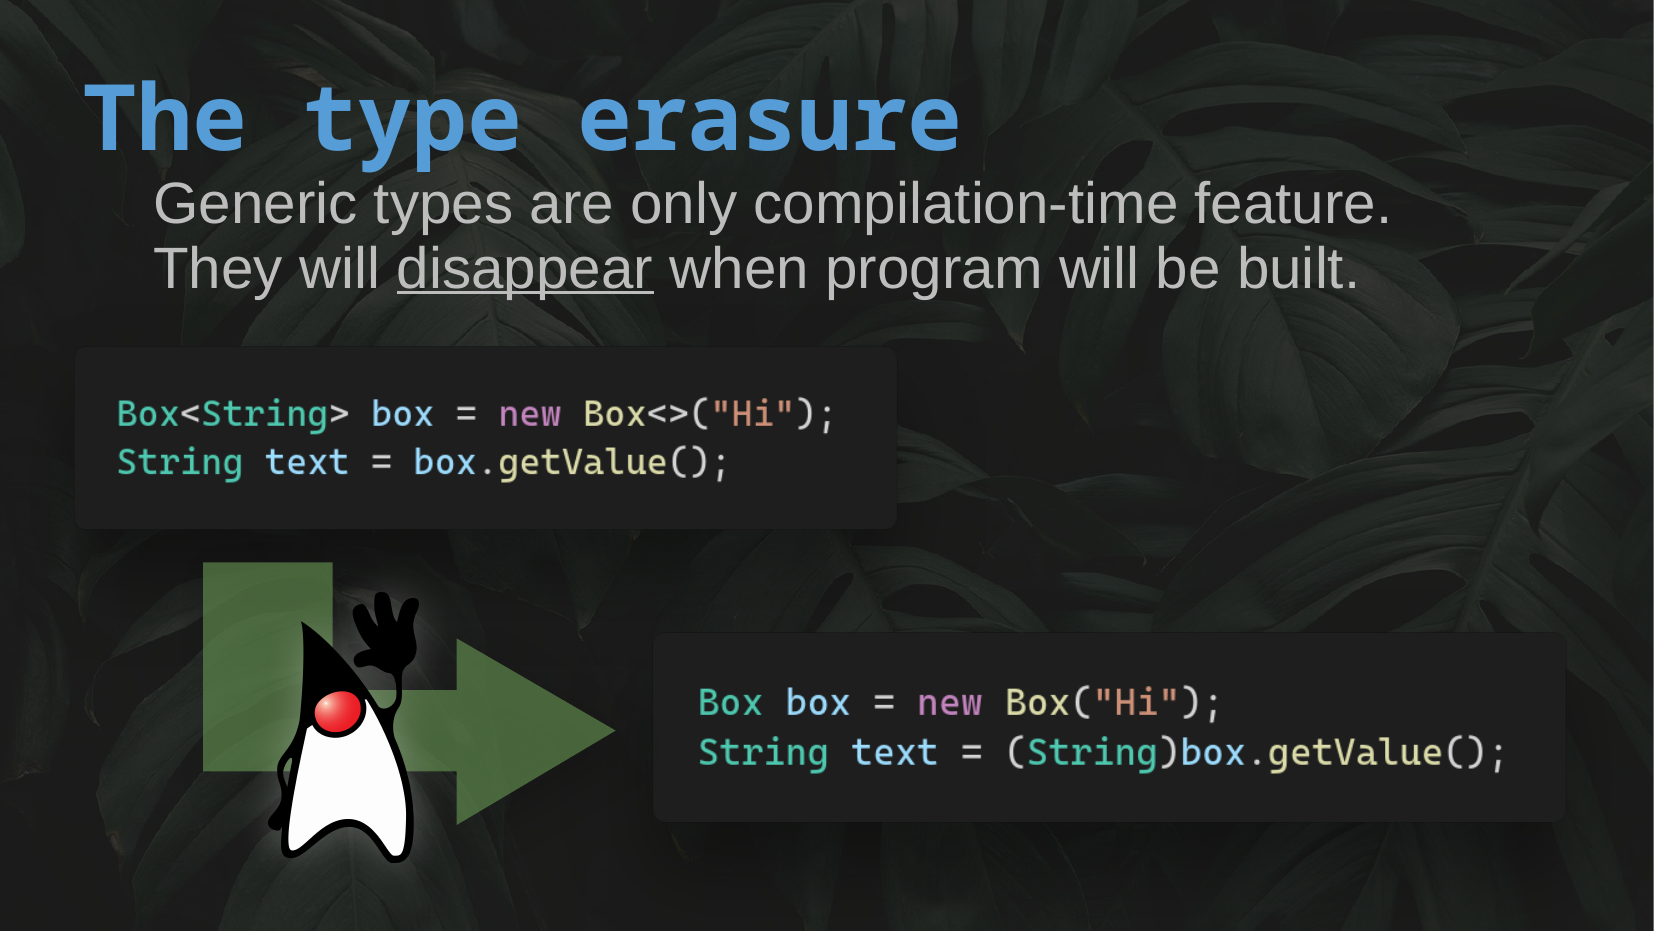

# The type erasure
Generic types are only compilation-time feature.
They will disappear when program will be built.